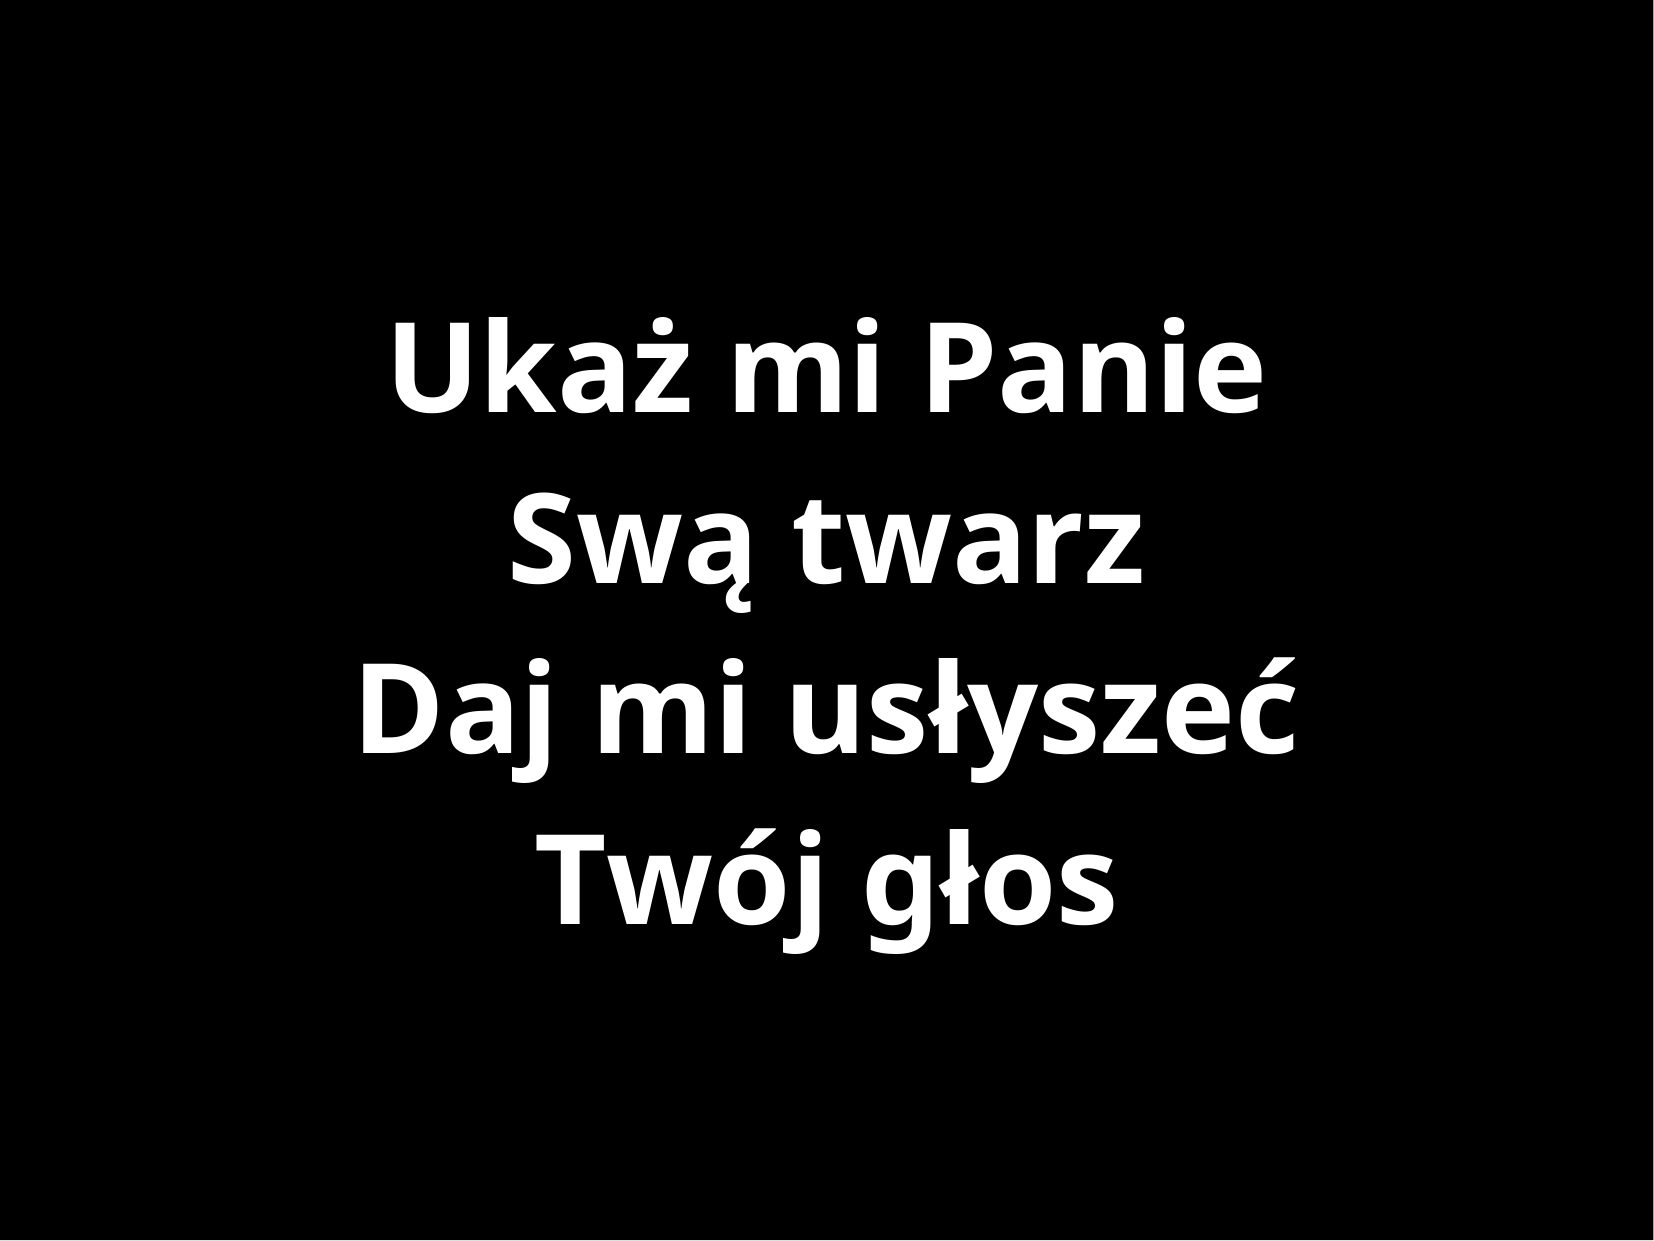

# Ukaż mi Panie Swą twarz Daj mi usłyszeć Twój głos